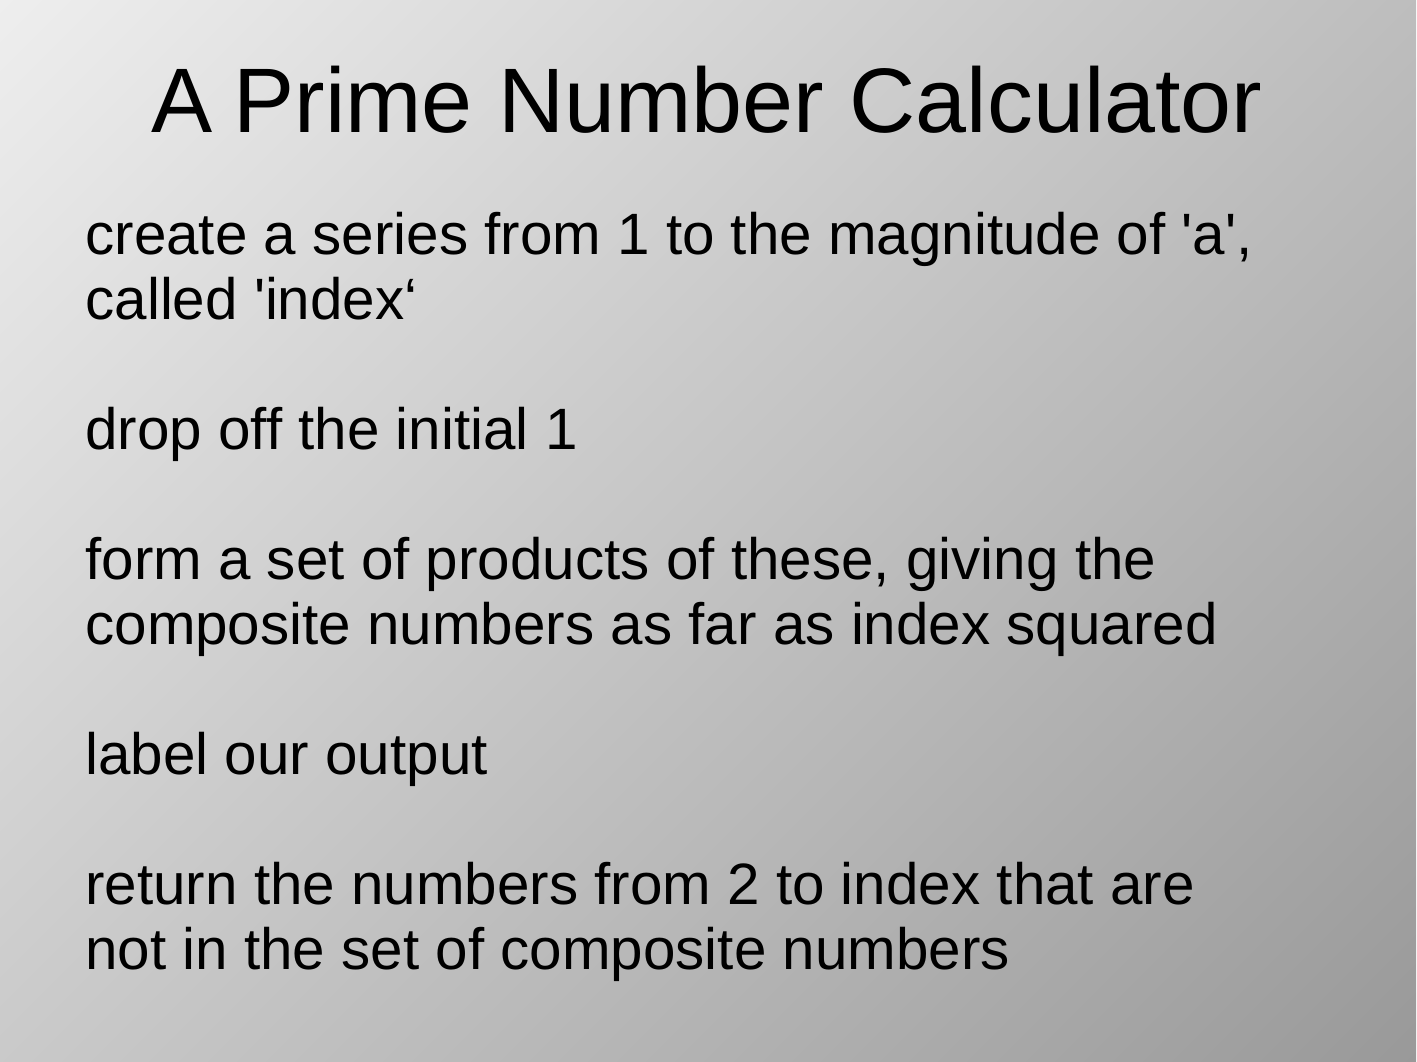

A Prime Number Calculator
create a series from 1 to the magnitude of 'a',
called 'index‘
drop off the initial 1
form a set of products of these, giving the
composite numbers as far as index squared
label our output
return the numbers from 2 to index that are
not in the set of composite numbers